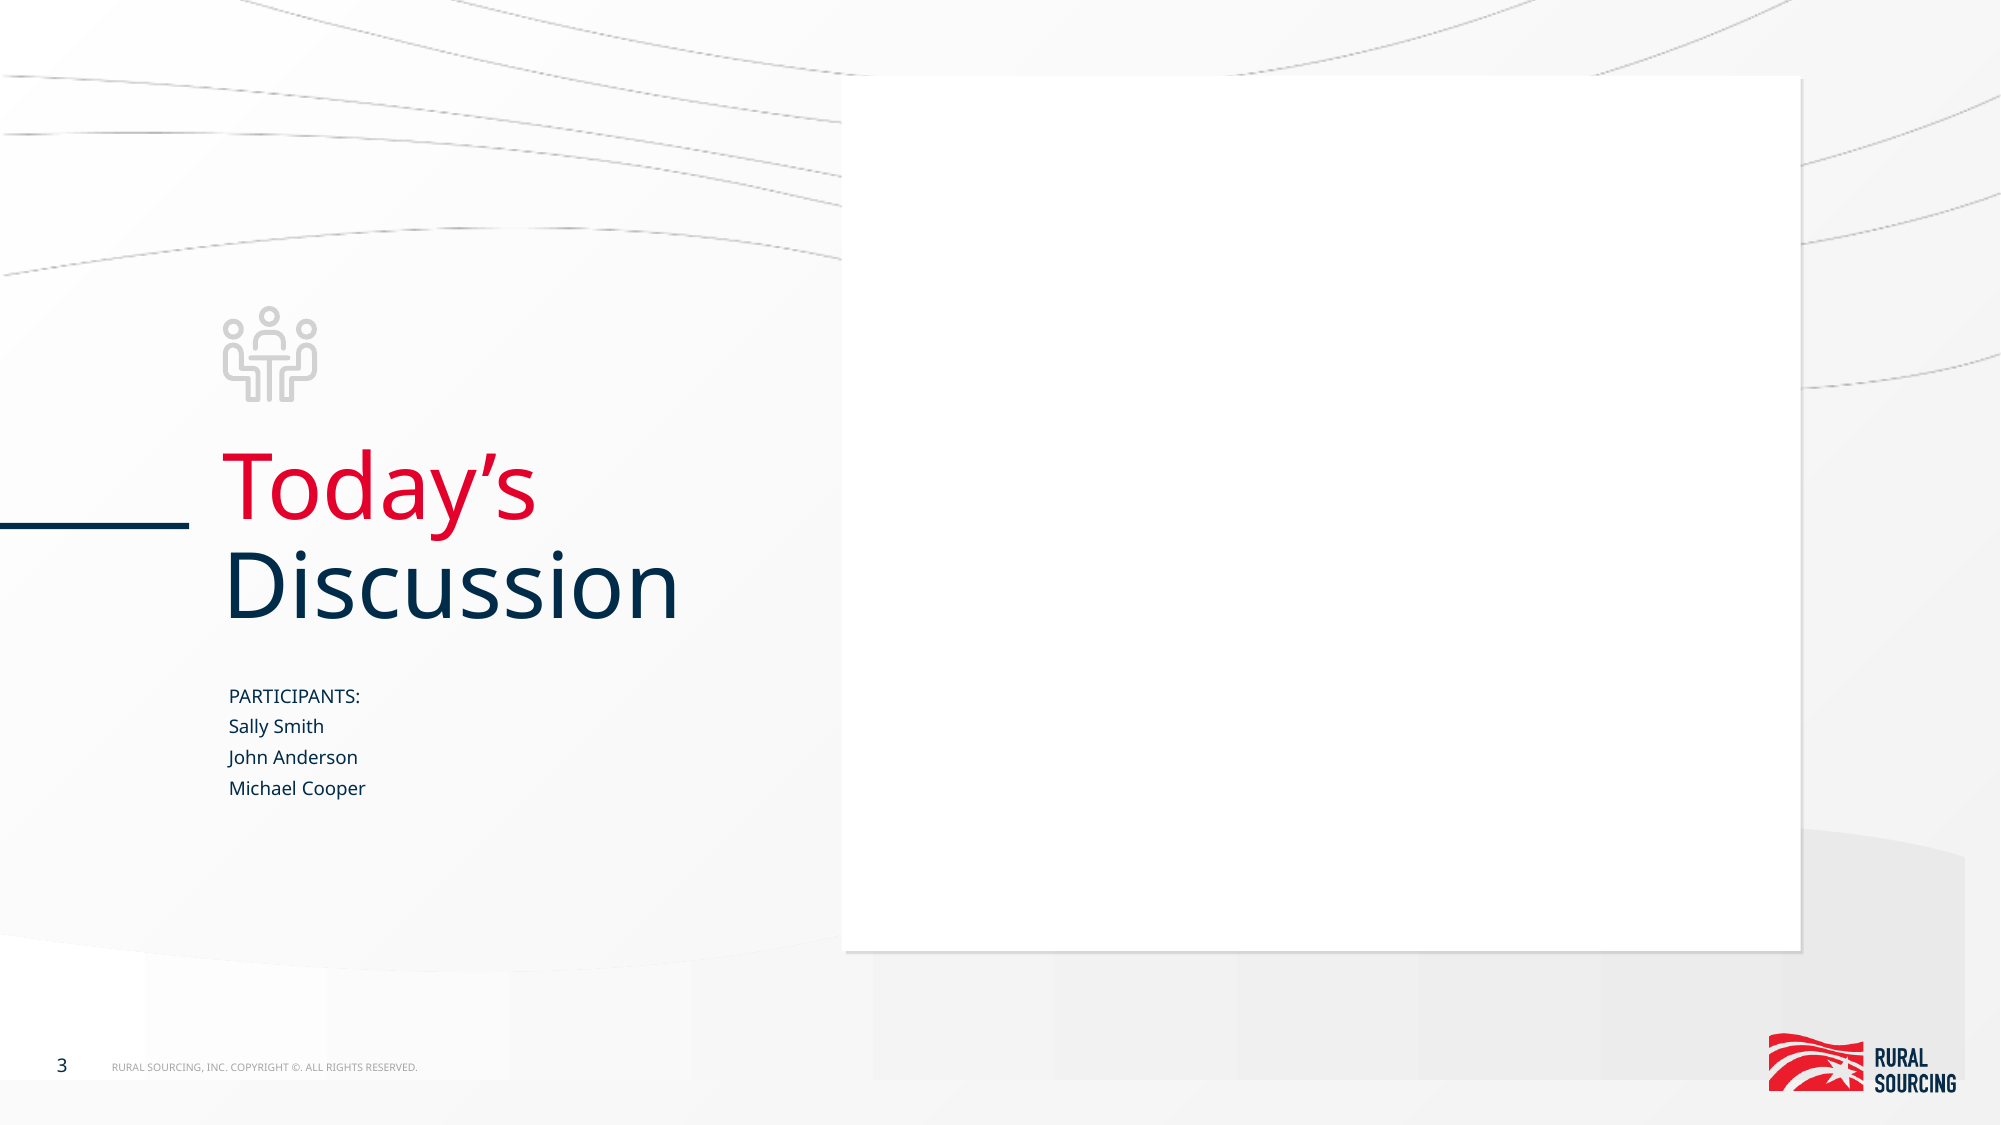

1
2
# Today’s Discussion
3
4
PARTICIPANTS:
Sally Smith
John Anderson
Michael Cooper